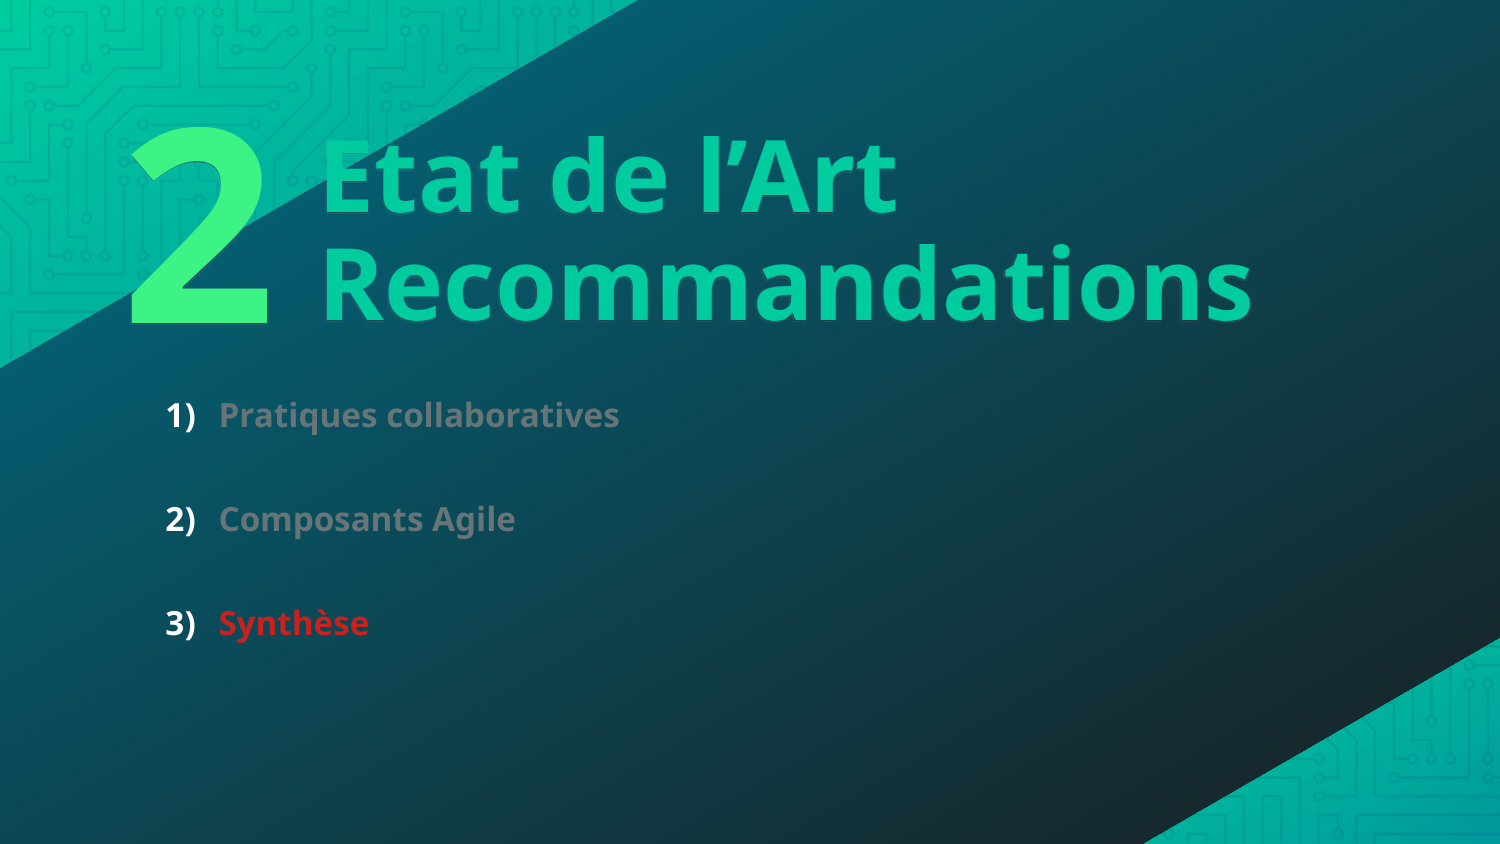

Etat de l’Art
Recommandations
2
# Pratiques collaboratives
Composants Agile
Synthèse